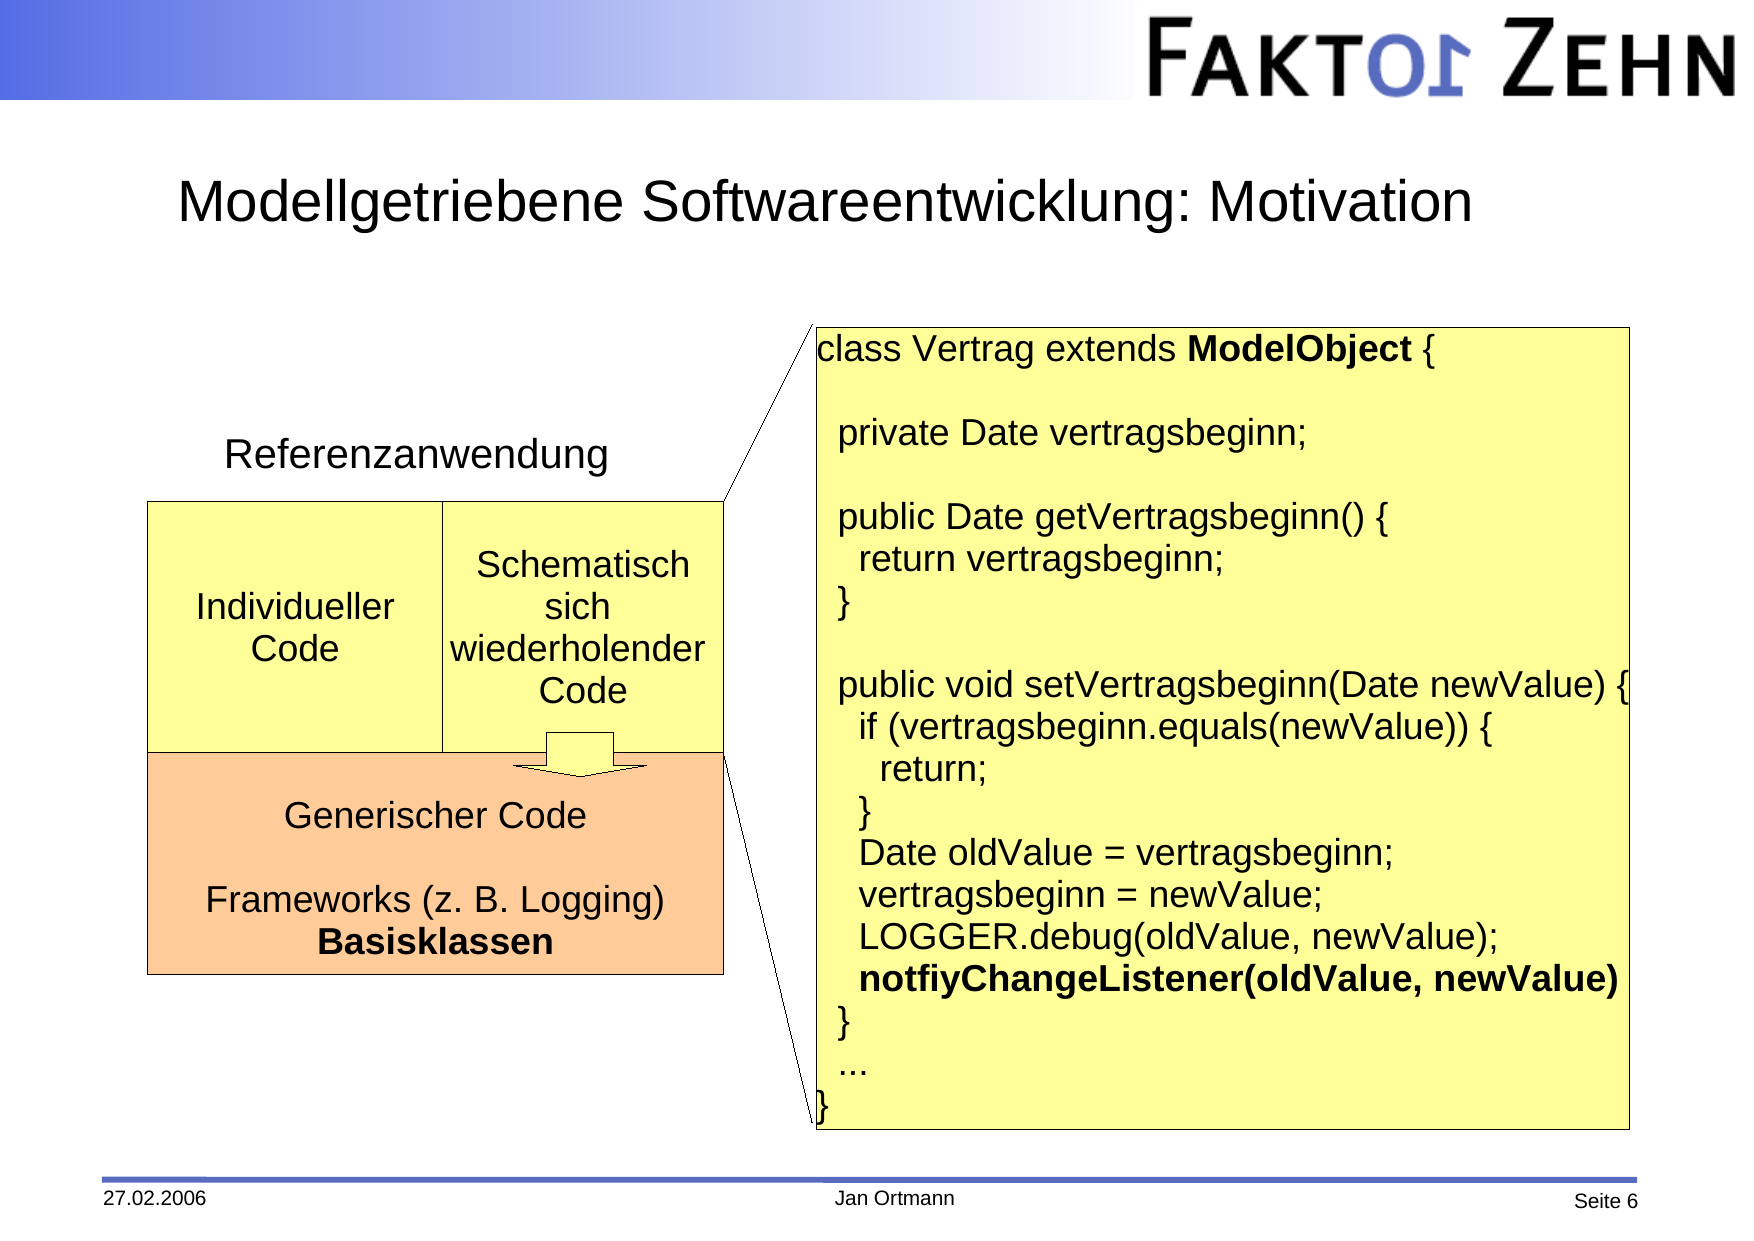

# Modellgetriebene Softwareentwicklung: Motivation
class Vertrag extends ModelObject {
 private Date vertragsbeginn;
 public Date getVertragsbeginn() {
 return vertragsbeginn;
 }
 public void setVertragsbeginn(Date newValue) {
 if (vertragsbeginn.equals(newValue)) {
 return;
 }
 Date oldValue = vertragsbeginn;
 vertragsbeginn = newValue;
 LOGGER.debug(oldValue, newValue);
 notfiyChangeListener(oldValue, newValue)
 }
 ...
}
Referenzanwendung
Individueller
Code
Schematisch
sich
wiederholender
Code
Generischer Code
Frameworks (z. B. Logging)
Basisklassen